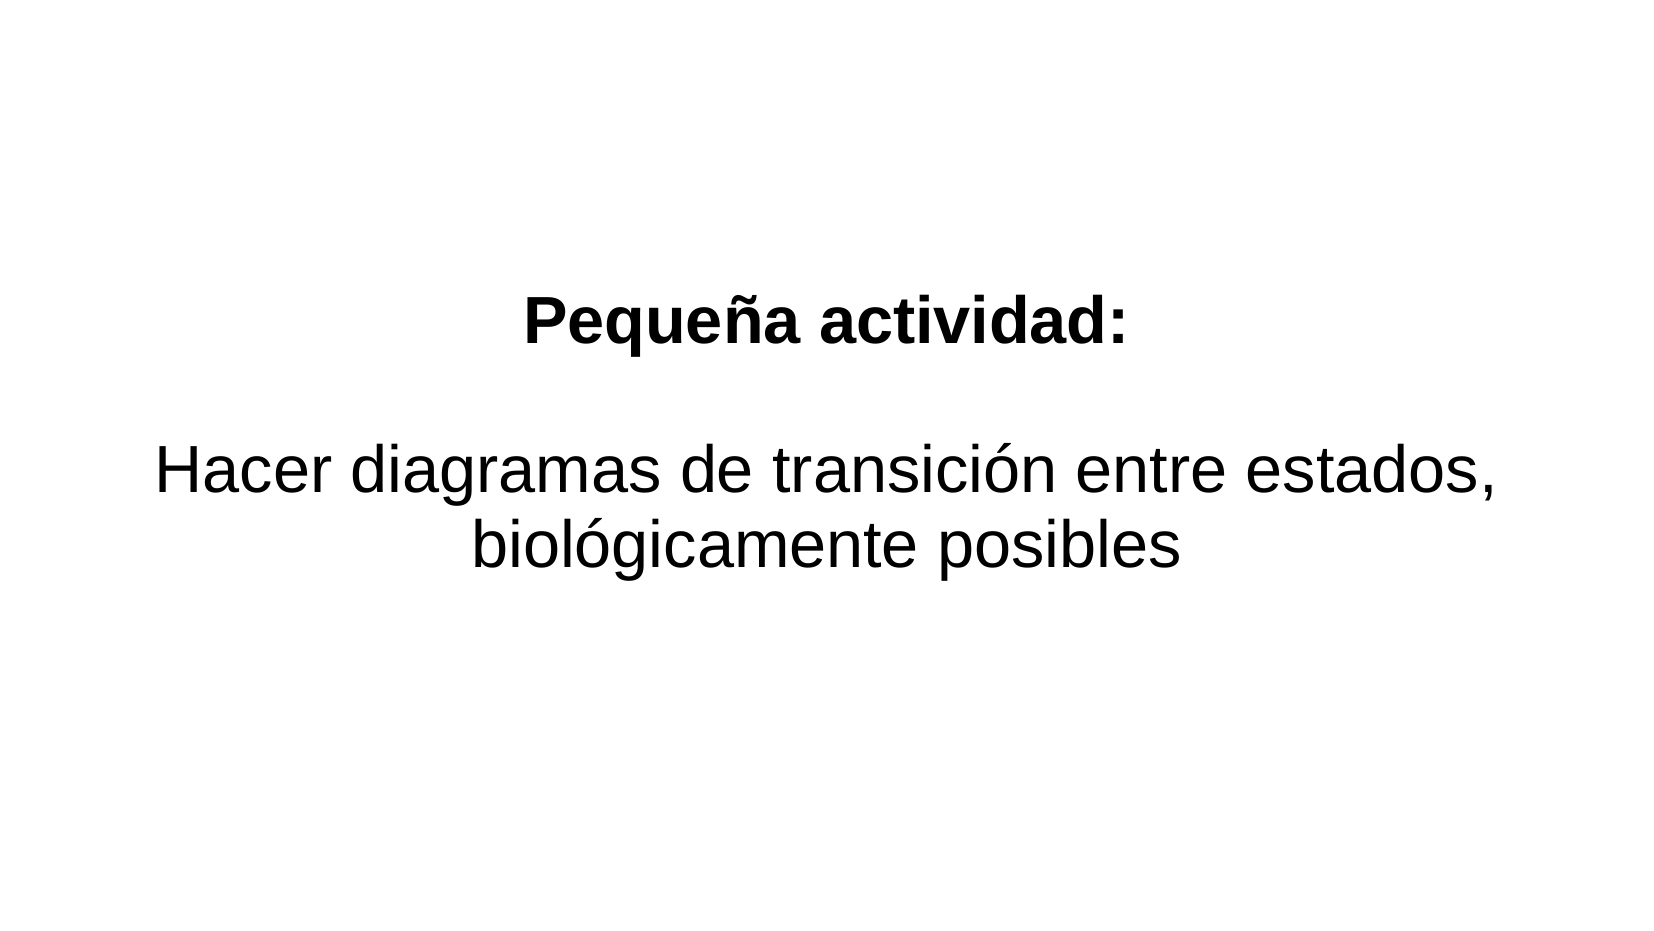

# Pequeña actividad:
Hacer diagramas de transición entre estados, biológicamente posibles